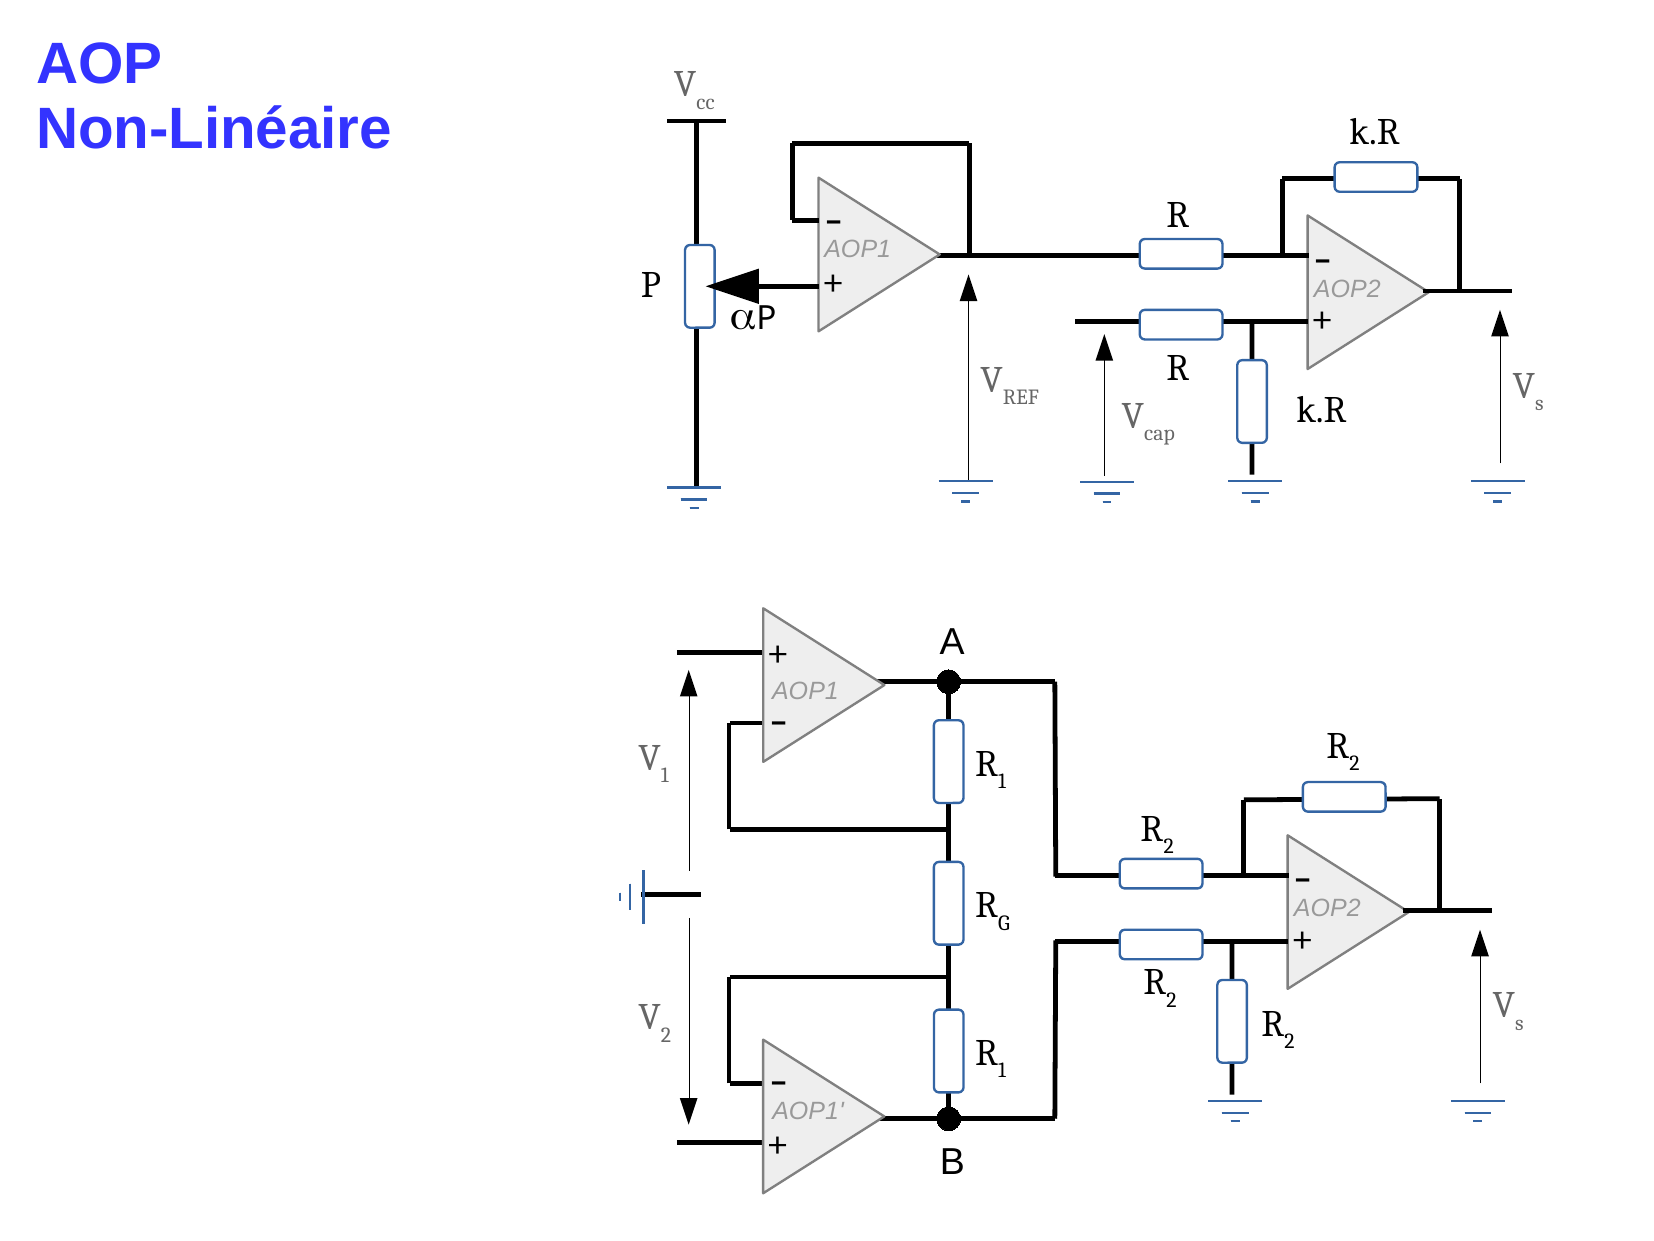

AOP
Non-Linéaire
Vcc
k.R
-
R
-
AOP1
+
P
AOP2
aP
+
R
VREF
Vs
k.R
Vcap
A
+
AOP1
-
R2
V1
R1
R2
-
RG
AOP2
+
R2
Vs
V2
R2
R1
-
AOP1'
+
B